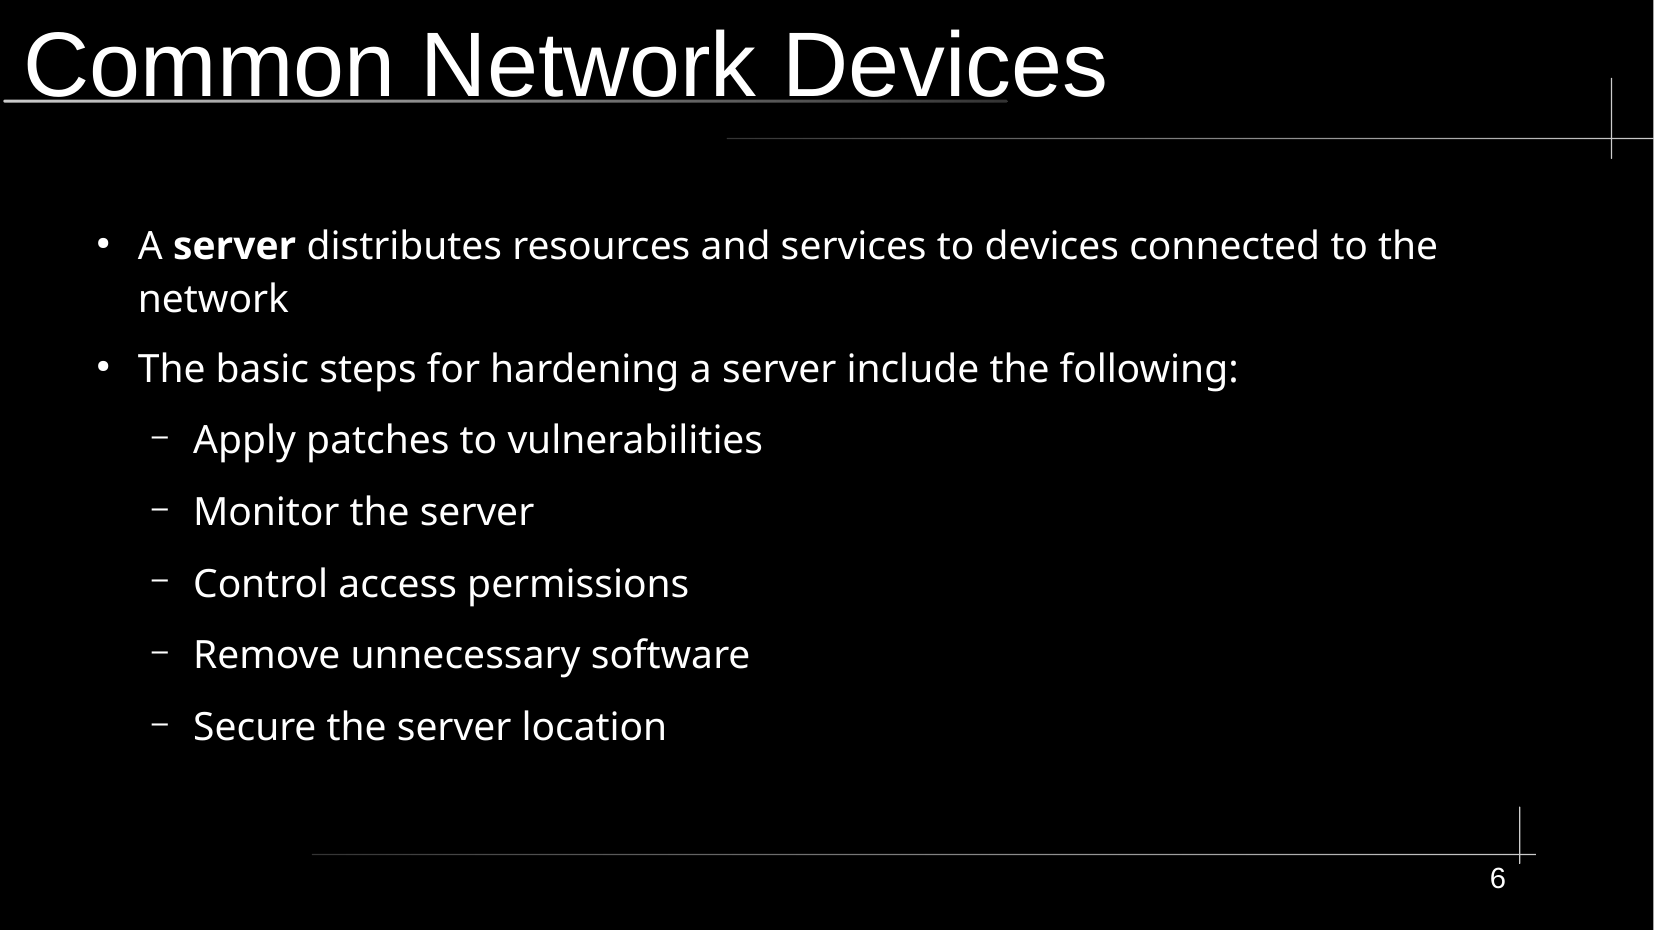

# Common Network Devices
A server distributes resources and services to devices connected to the network
The basic steps for hardening a server include the following:
Apply patches to vulnerabilities
Monitor the server
Control access permissions
Remove unnecessary software
Secure the server location
6